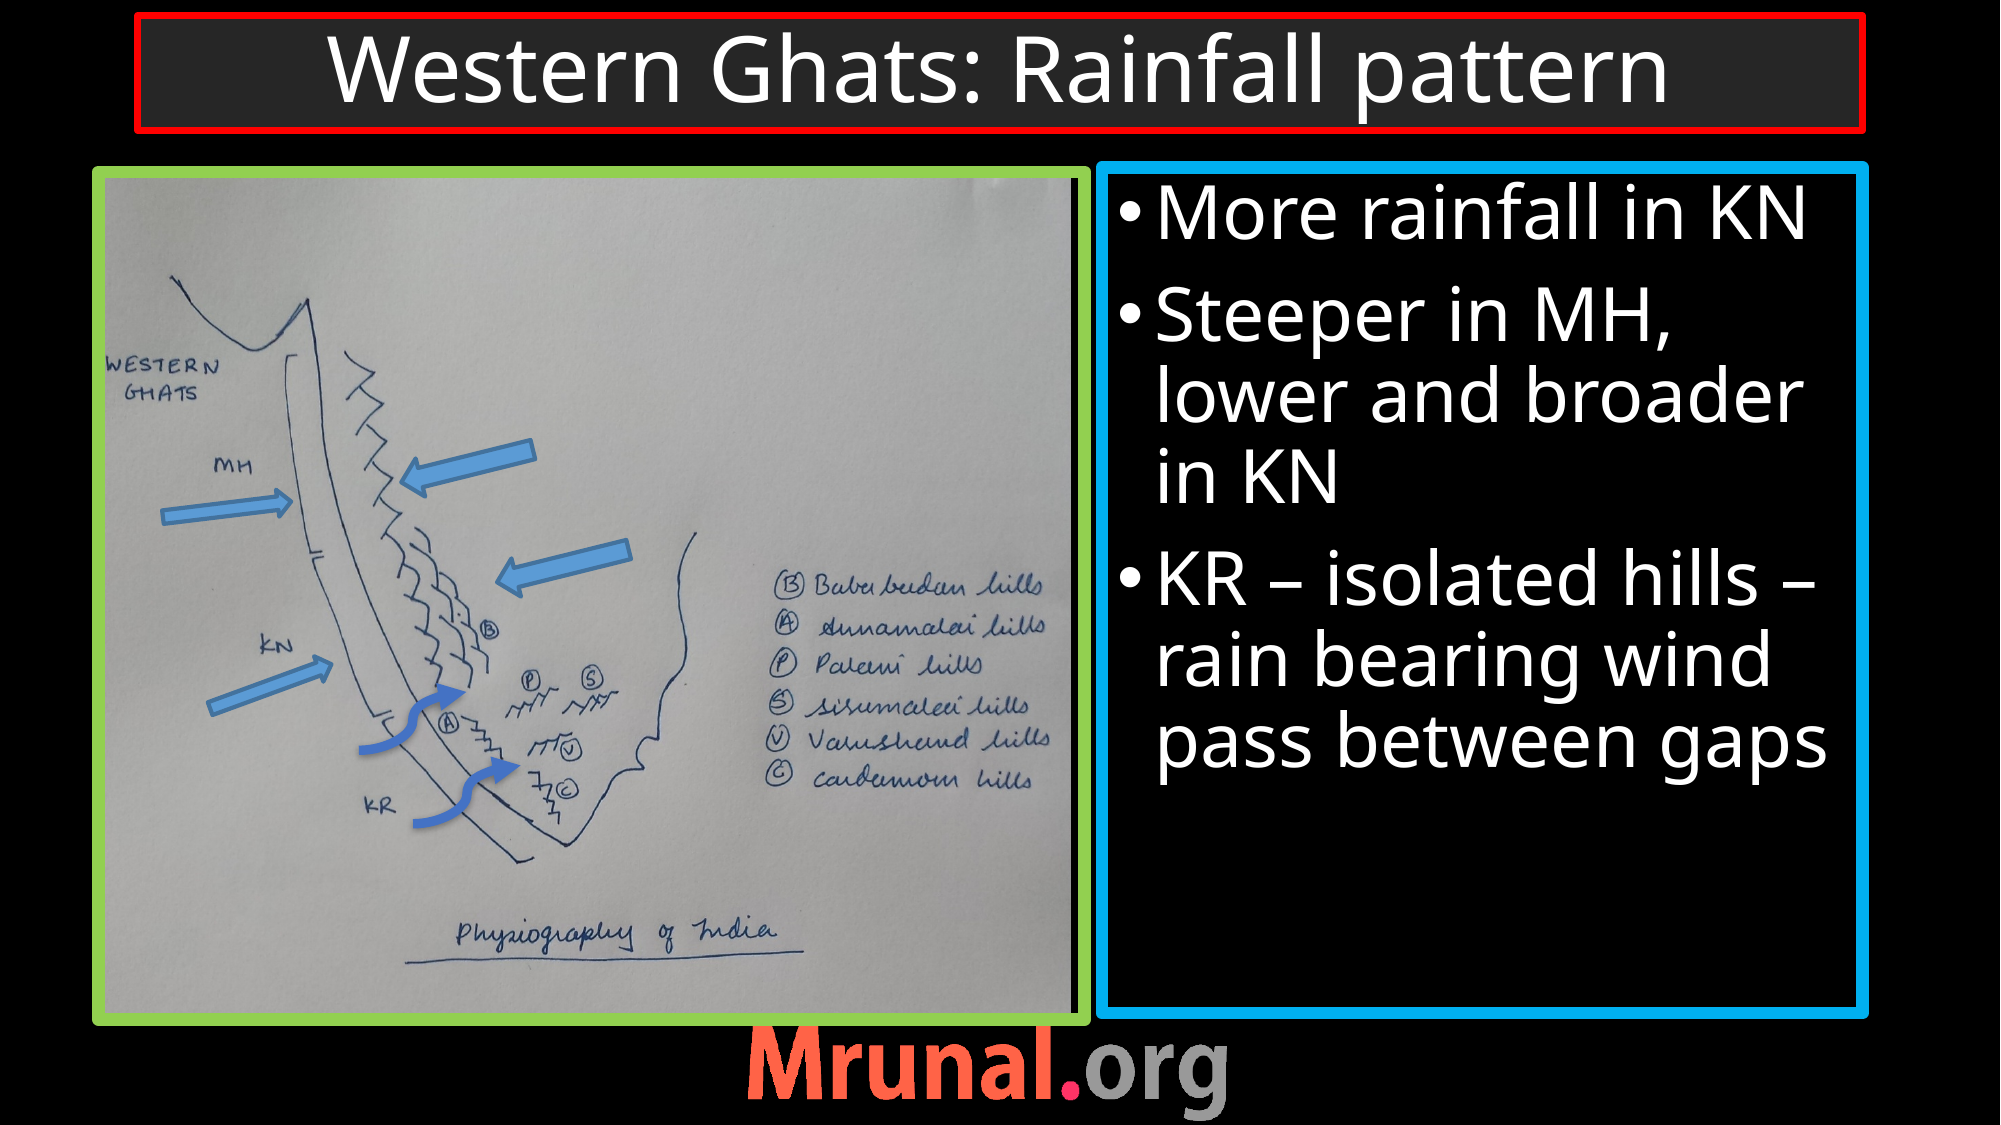

Western Ghats: Rainfall pattern
# More rainfall in KN
Steeper in MH, lower and broader in KN
KR – isolated hills – rain bearing wind pass between gaps